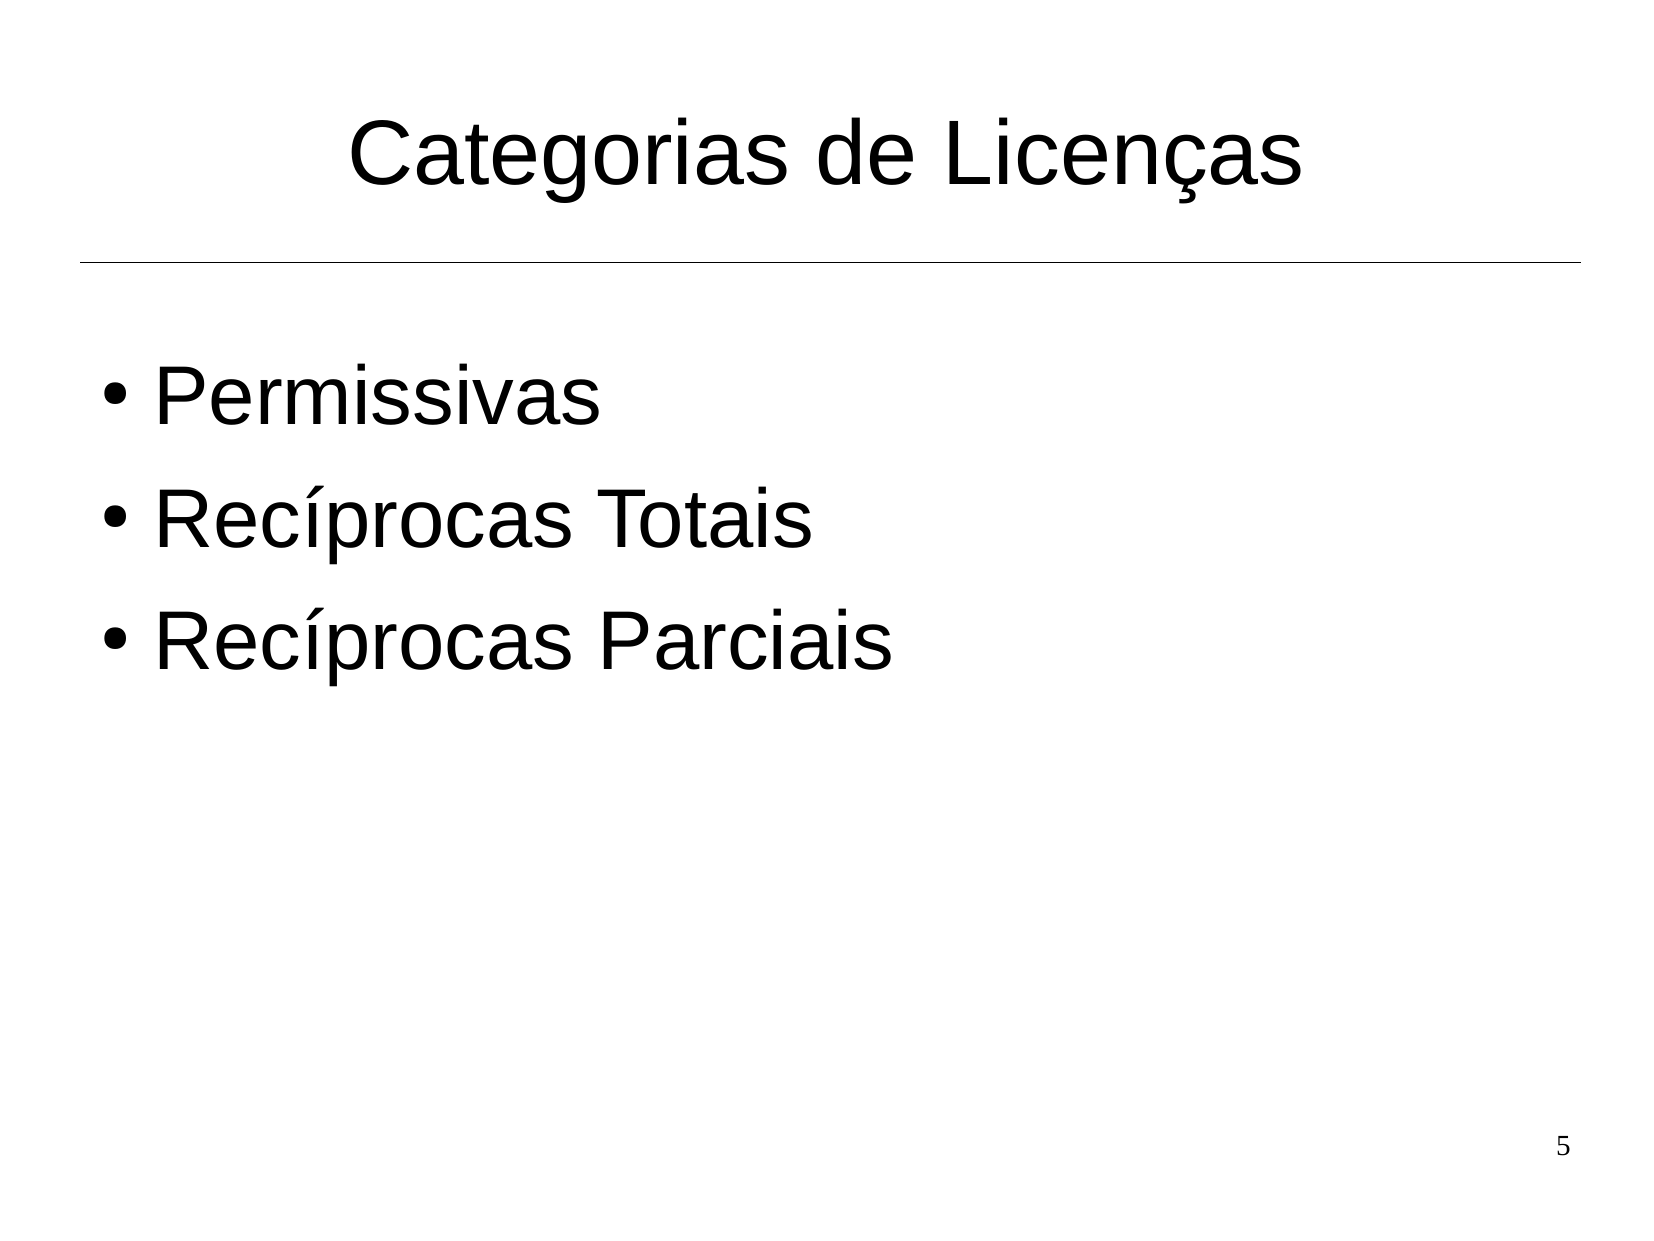

# Categorias de Licenças
Permissivas
Recíprocas Totais
Recíprocas Parciais
5